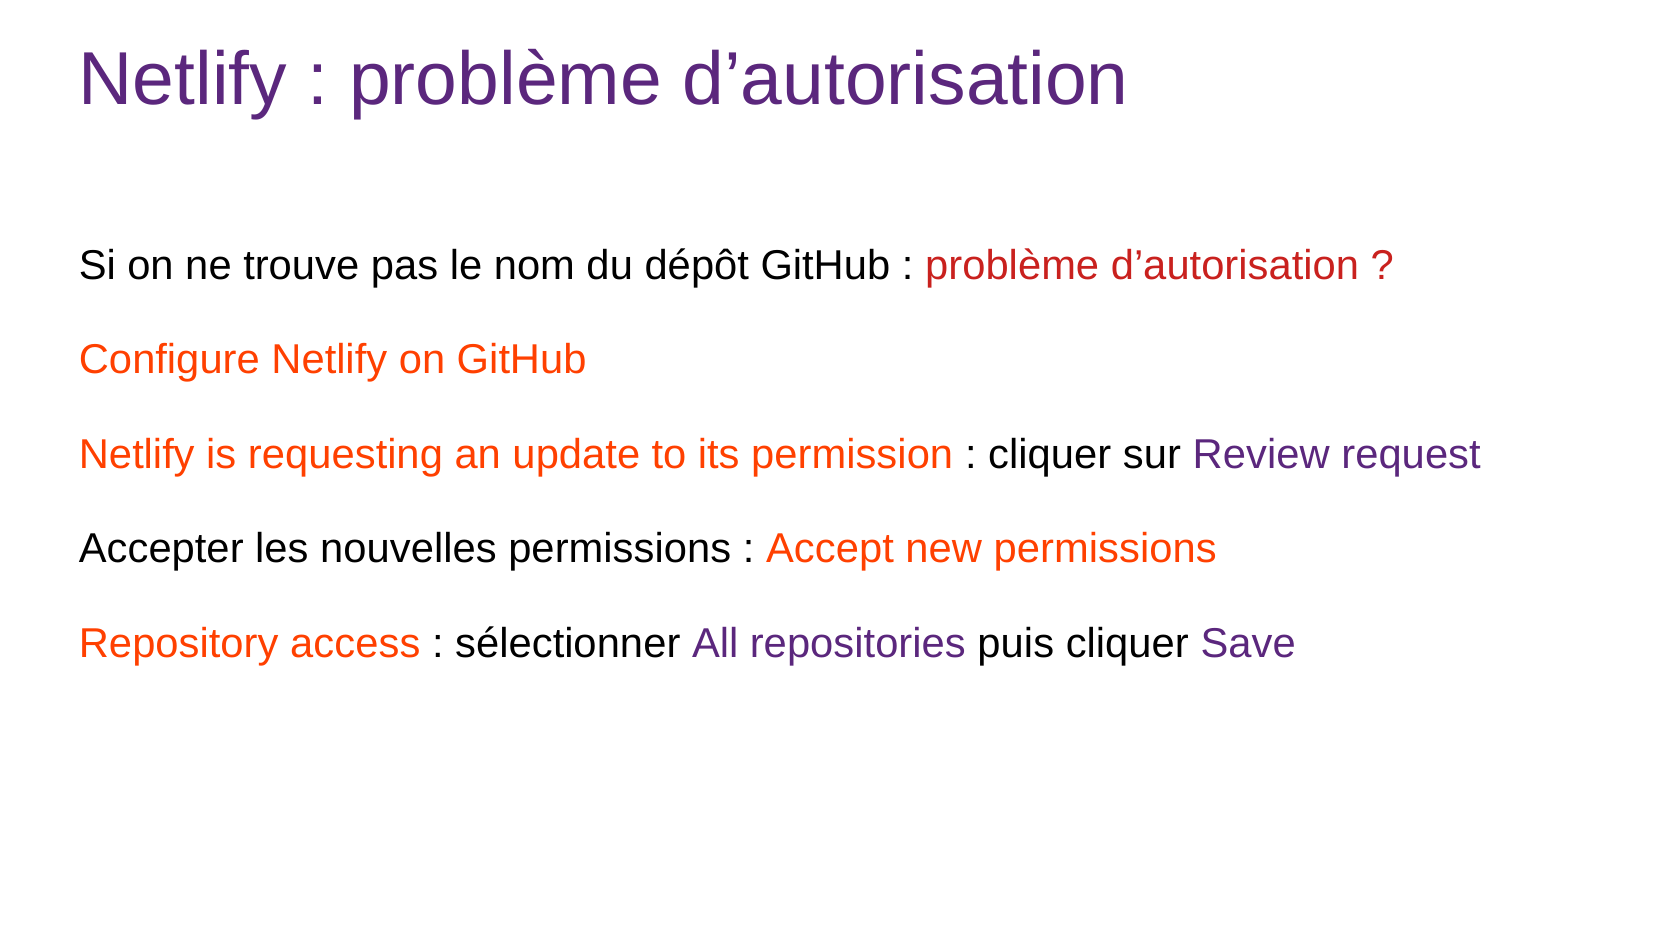

# Netlify : problème d’autorisation
Si on ne trouve pas le nom du dépôt GitHub : problème d’autorisation ?
Configure Netlify on GitHub
Netlify is requesting an update to its permission : cliquer sur Review request
Accepter les nouvelles permissions : Accept new permissions
Repository access : sélectionner All repositories puis cliquer Save